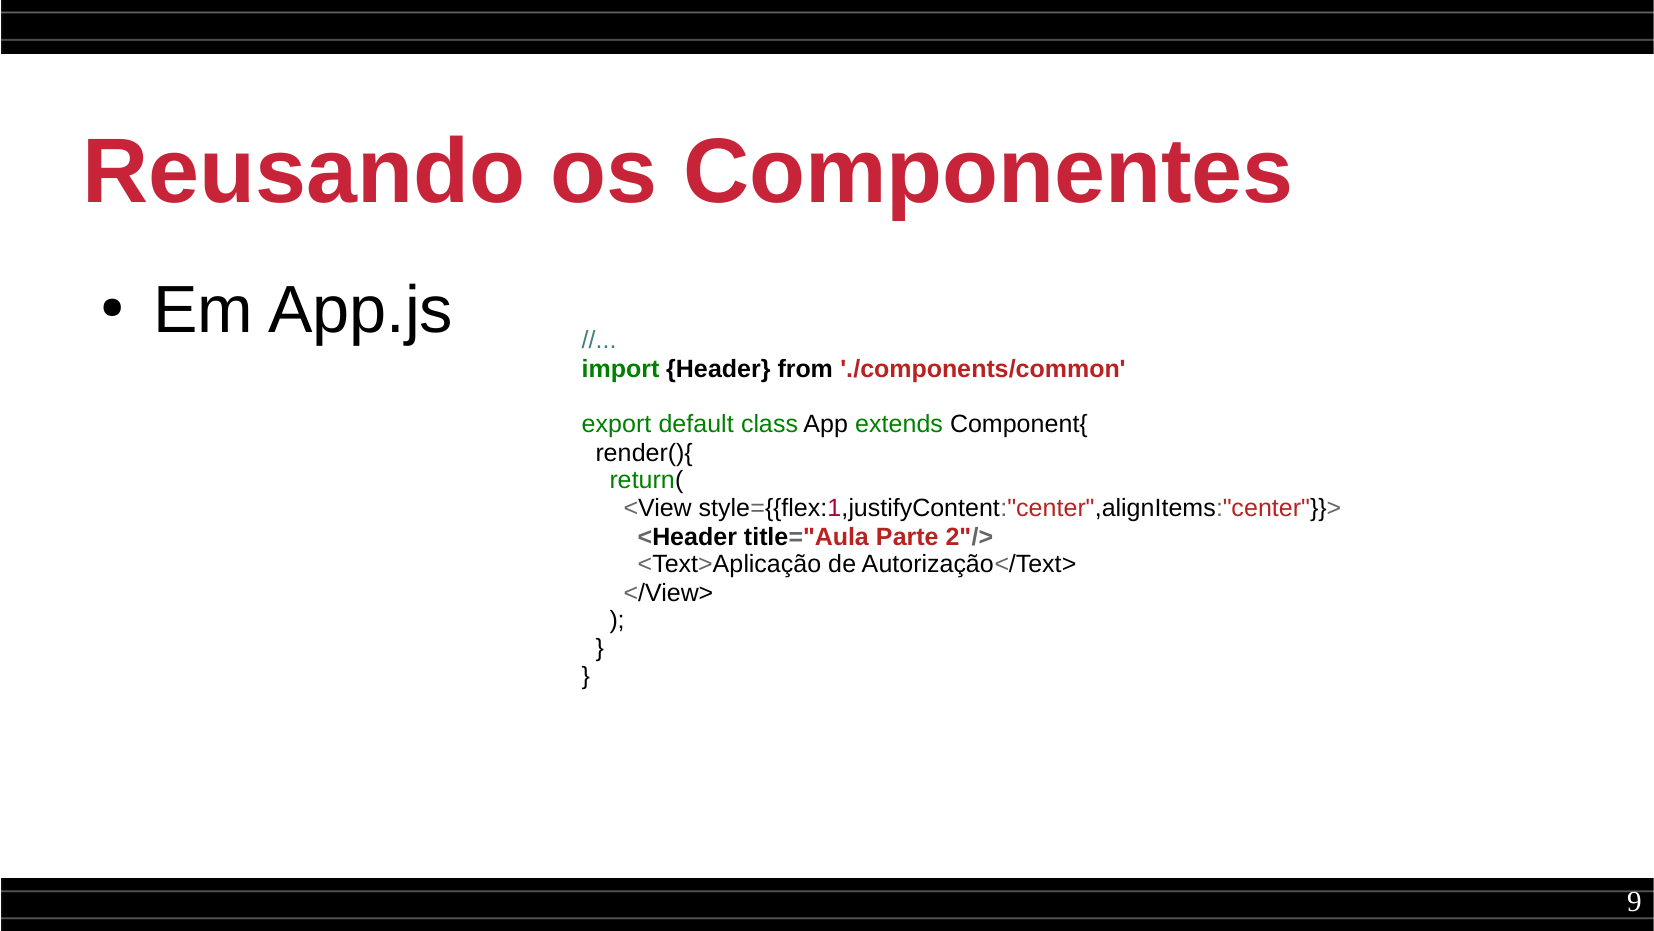

# Reusando os Componentes
Em App.js
//...
import {Header} from './components/common'
export default class App extends Component{
 render(){
 return(
 <View style={{flex:1,justifyContent:"center",alignItems:"center"}}>
 <Header title="Aula Parte 2"/>
 <Text>Aplicação de Autorização</Text>
 </View>
 );
 }
}